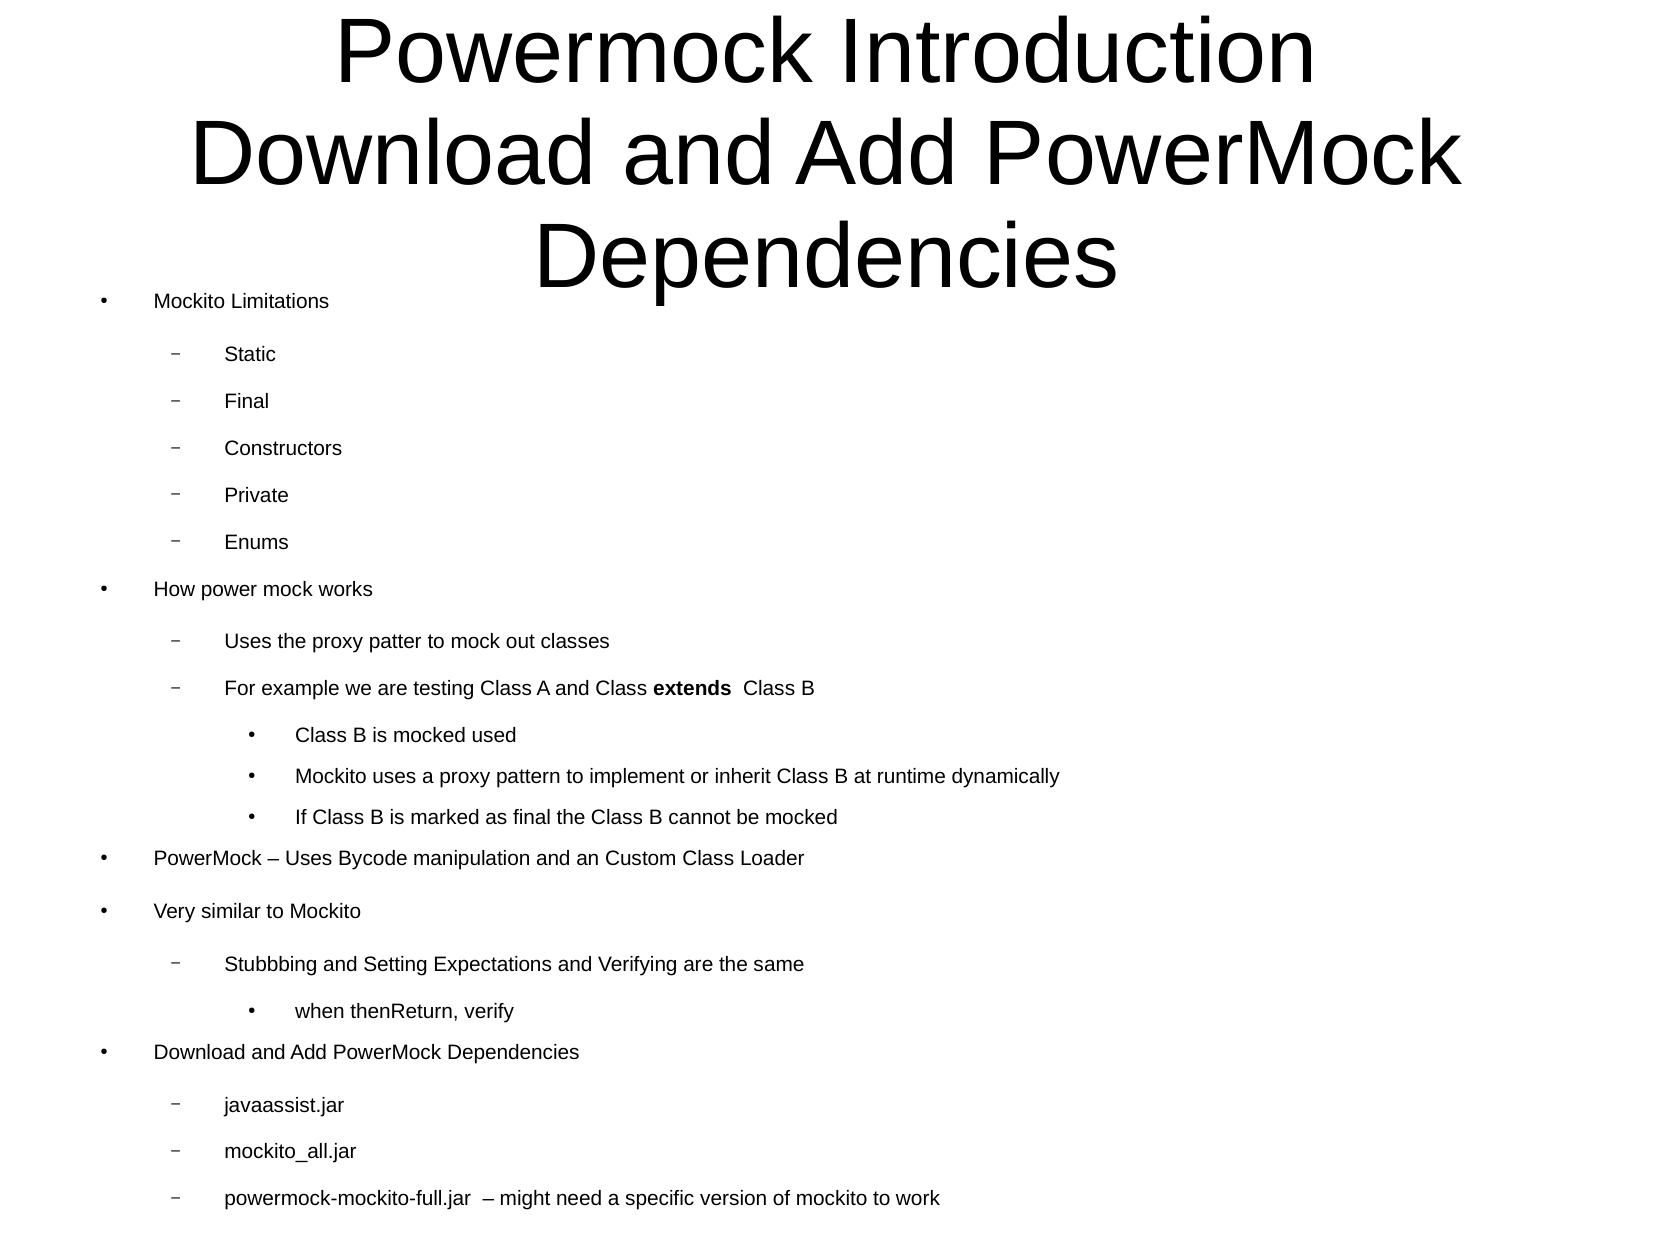

# Powermock Introduction Download and Add PowerMock Dependencies
Mockito Limitations
Static
Final
Constructors
Private
Enums
How power mock works
Uses the proxy patter to mock out classes
For example we are testing Class A and Class extends Class B
Class B is mocked used
Mockito uses a proxy pattern to implement or inherit Class B at runtime dynamically
If Class B is marked as final the Class B cannot be mocked
PowerMock – Uses Bycode manipulation and an Custom Class Loader
Very similar to Mockito
Stubbbing and Setting Expectations and Verifying are the same
when thenReturn, verify
Download and Add PowerMock Dependencies
javaassist.jar
mockito_all.jar
powermock-mockito-full.jar – might need a specific version of mockito to work